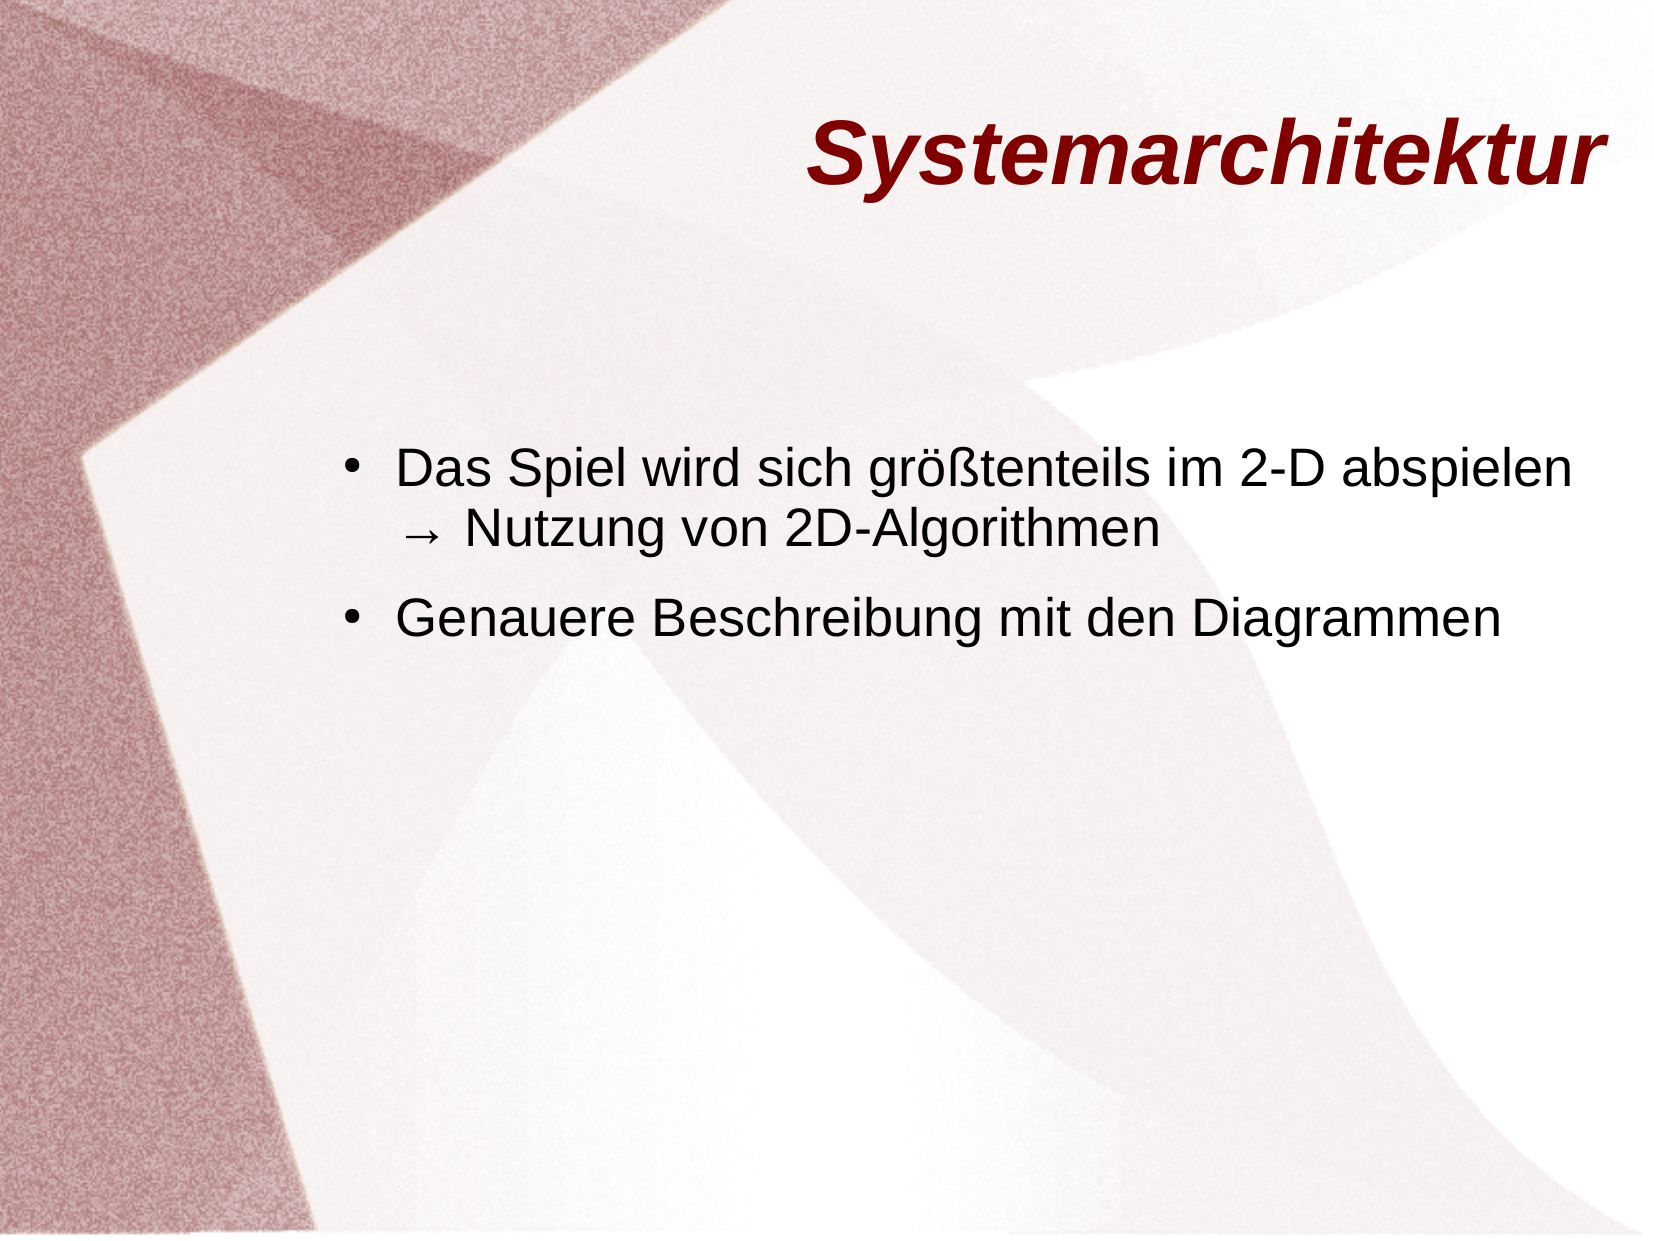

# Systemarchitektur
Das Spiel wird sich größtenteils im 2-D abspielen
→ Nutzung von 2D-Algorithmen
Genauere Beschreibung mit den Diagrammen